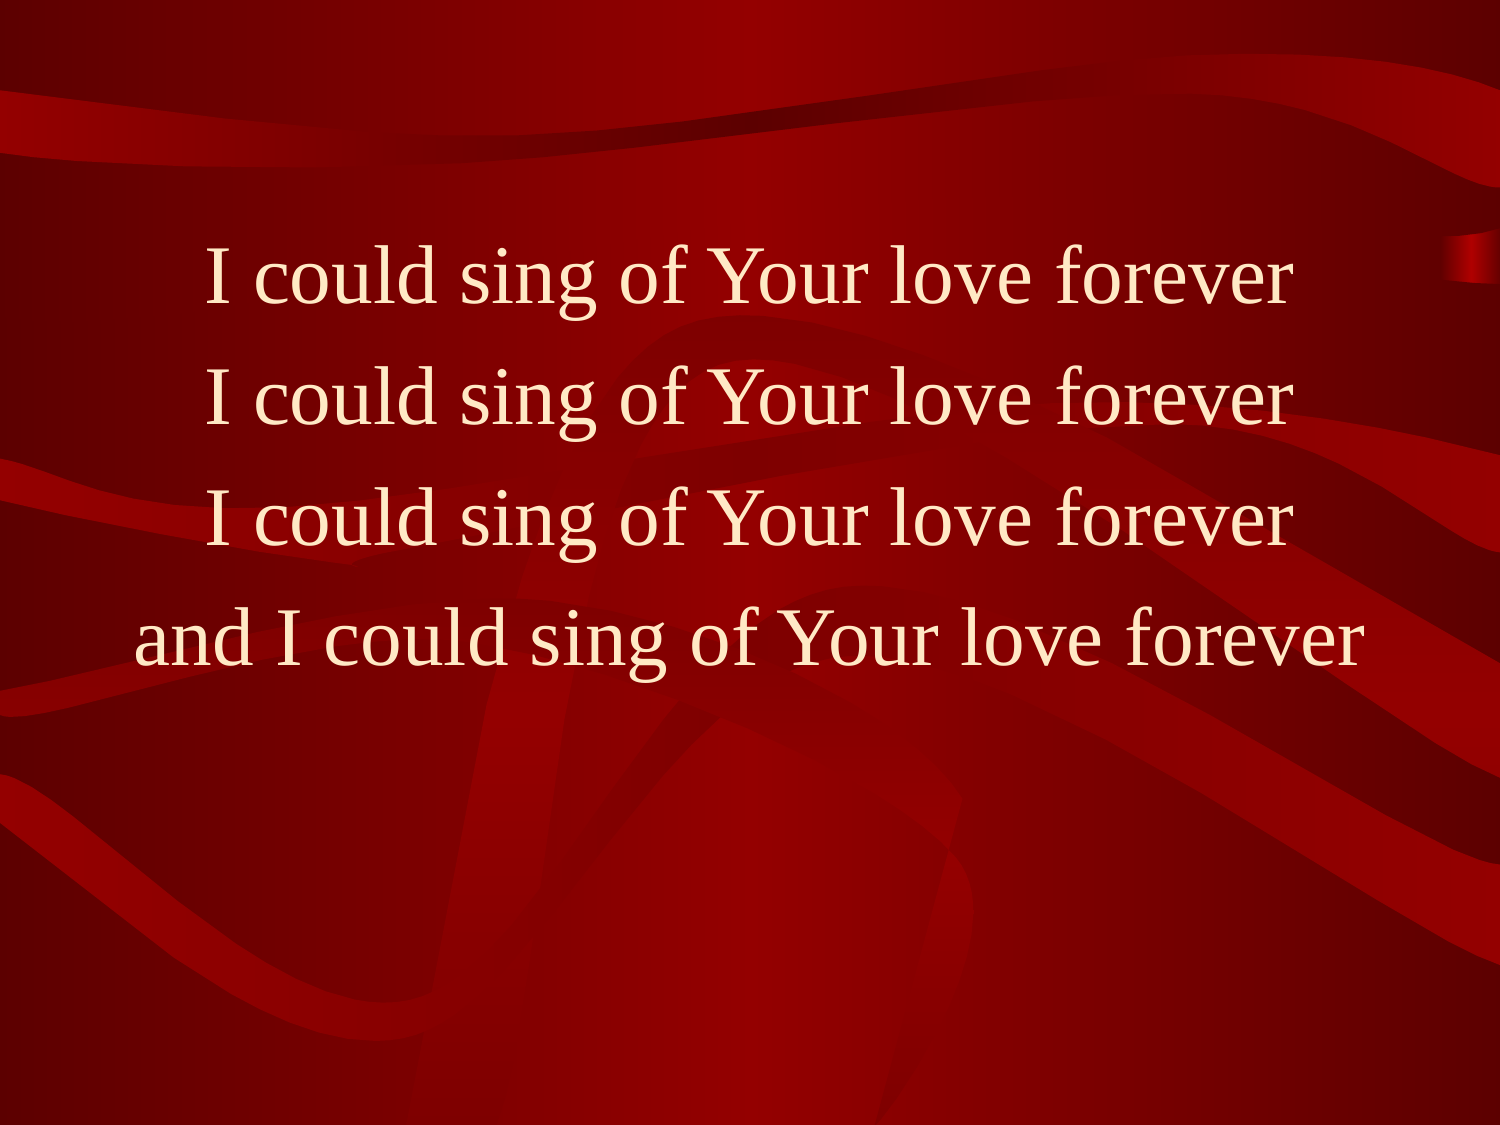

# I could sing of Your love forever
I could sing of Your love forever
I could sing of Your love forever
and I could sing of Your love forever